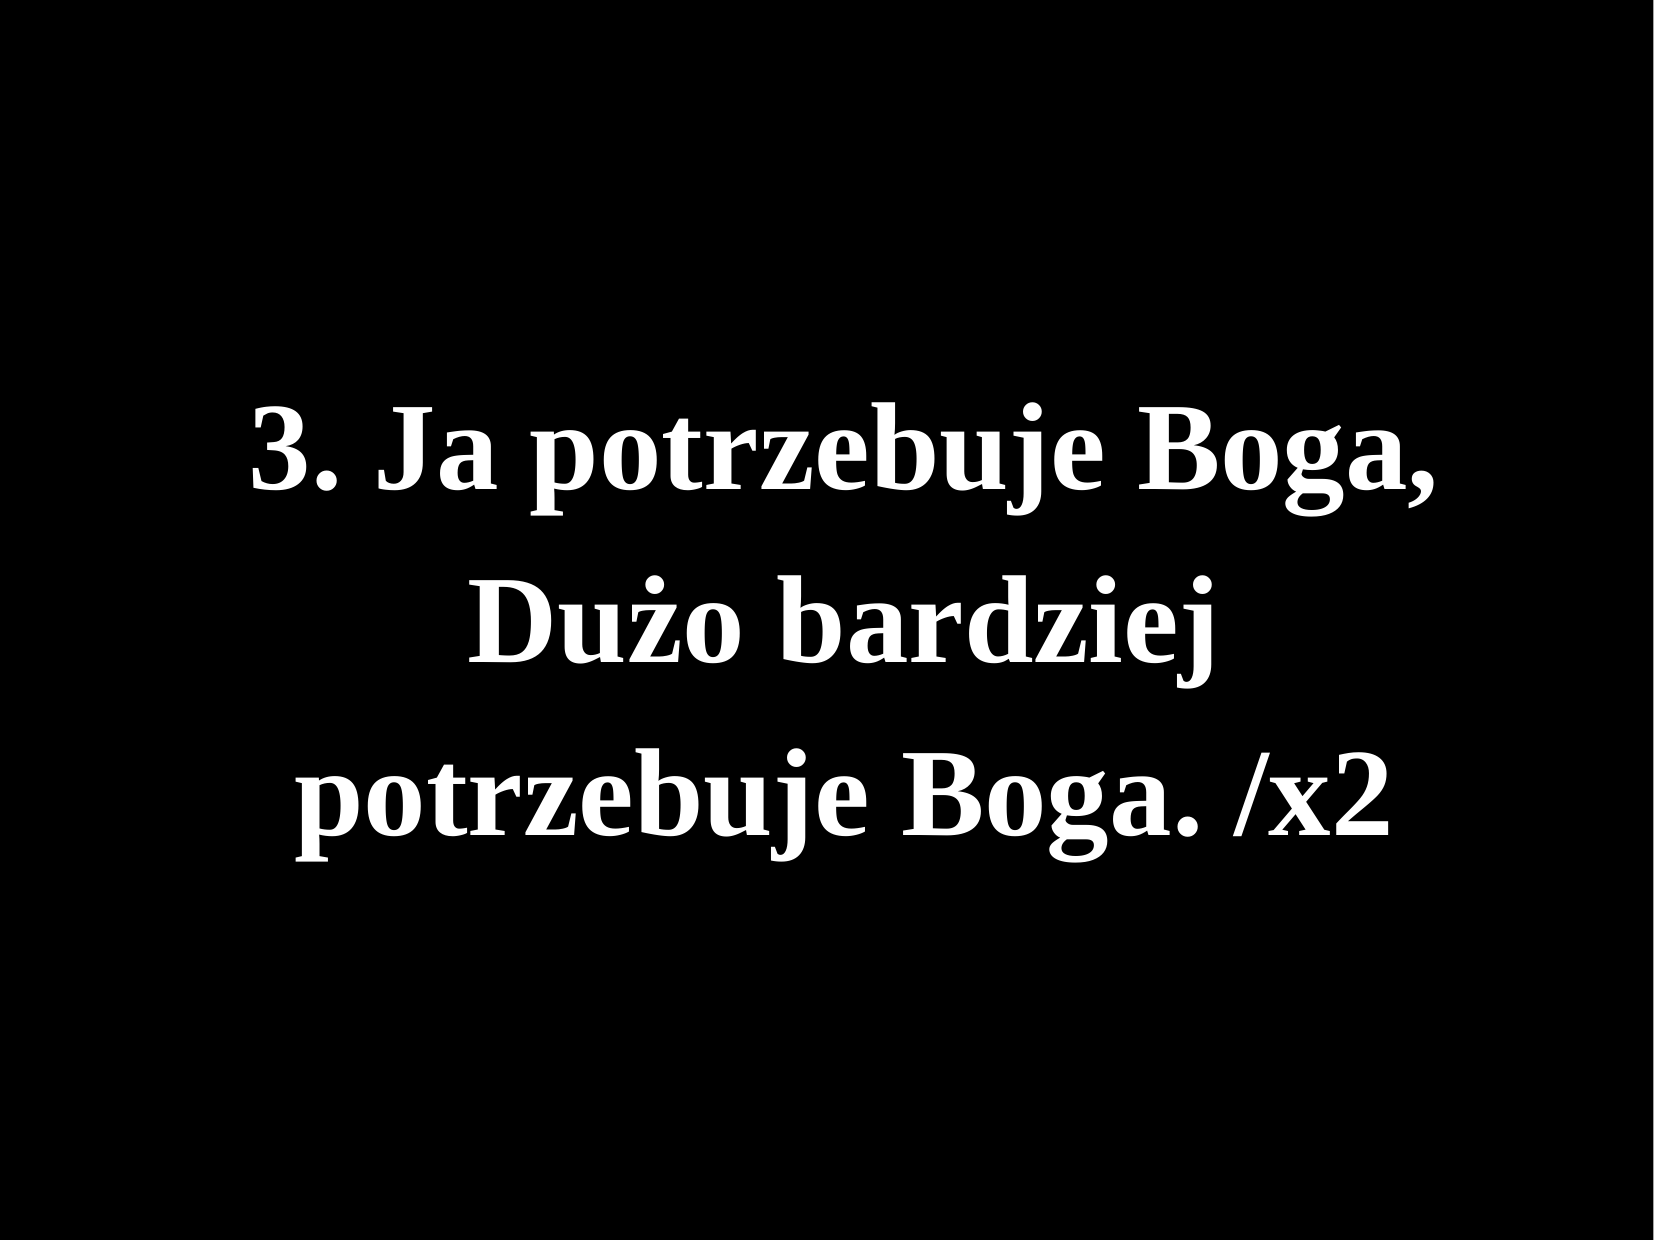

# 3. Ja potrzebuje Boga,
ppp
Dużo bardziej
ppp
potrzebuje Boga. /x2